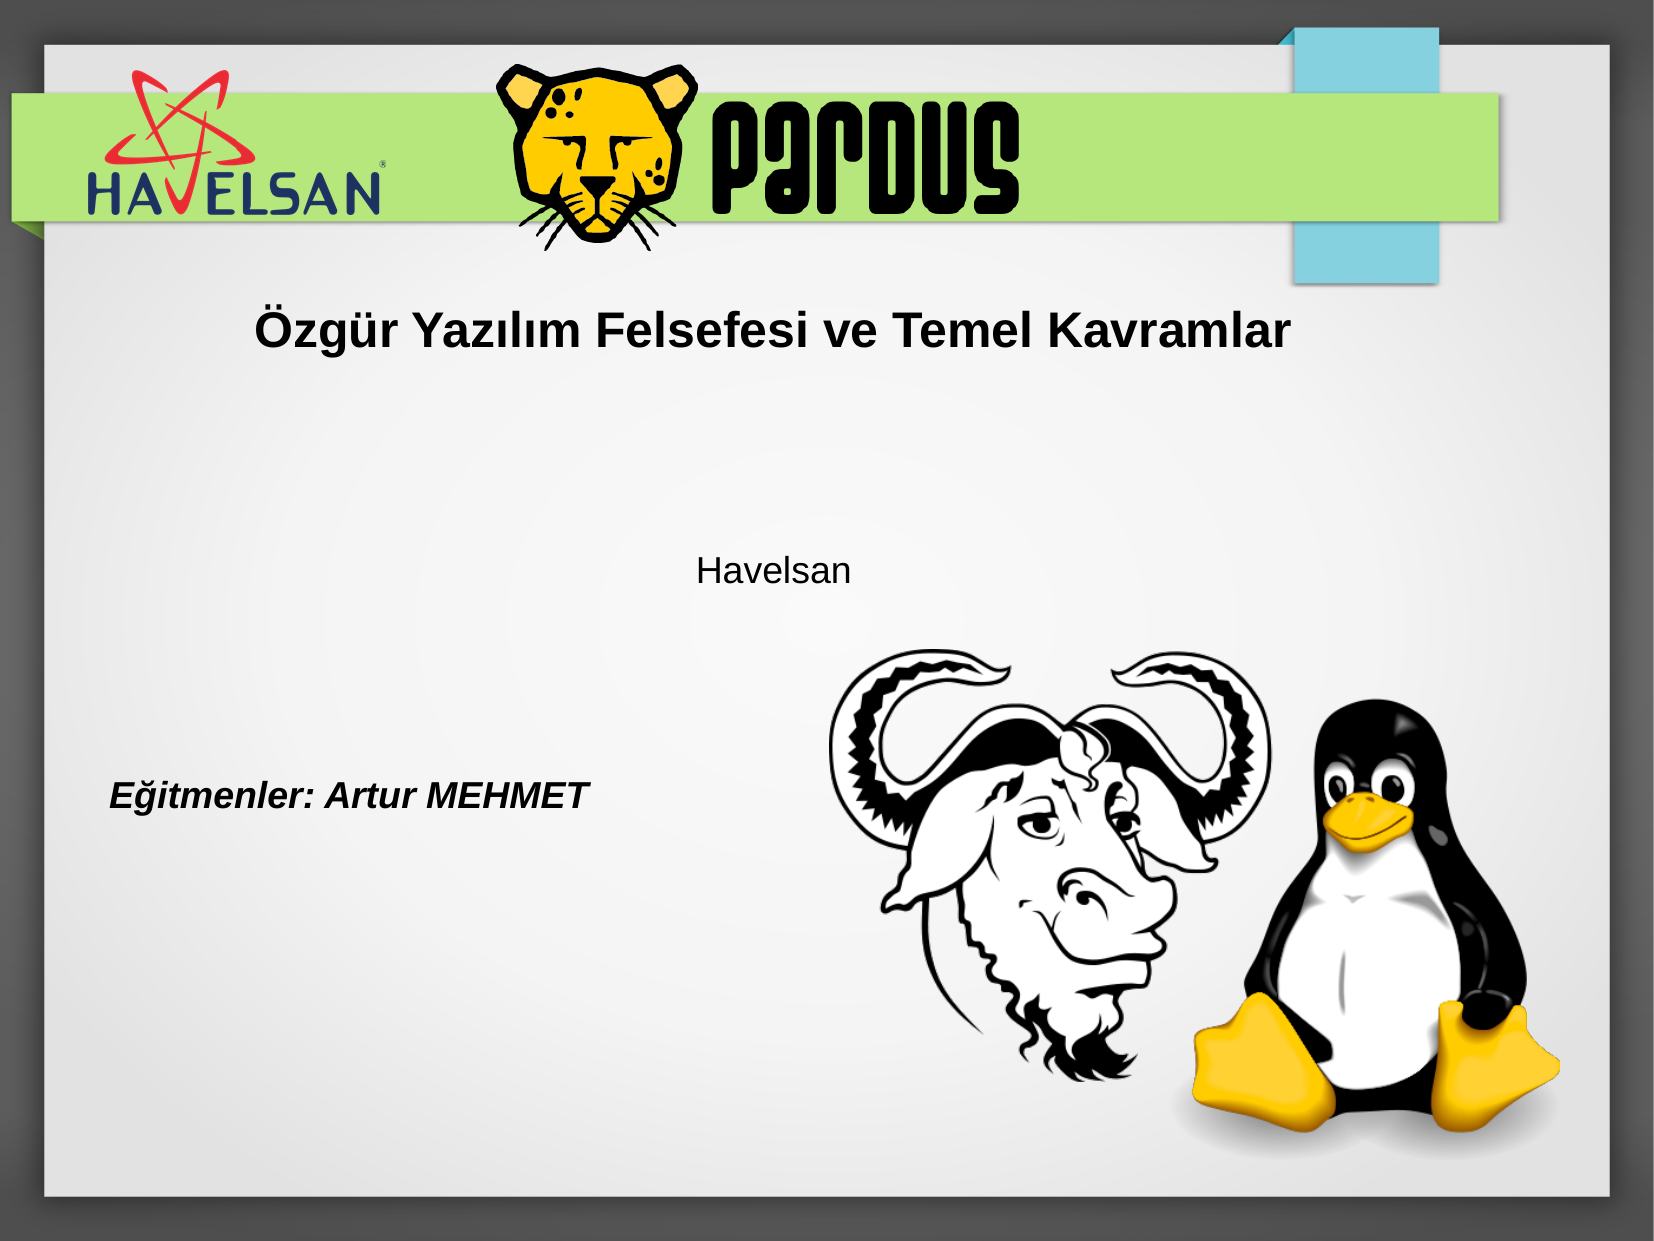

Özgür Yazılım Felsefesi ve Temel Kavramlar
Havelsan
Eğitmenler: Artur MEHMET